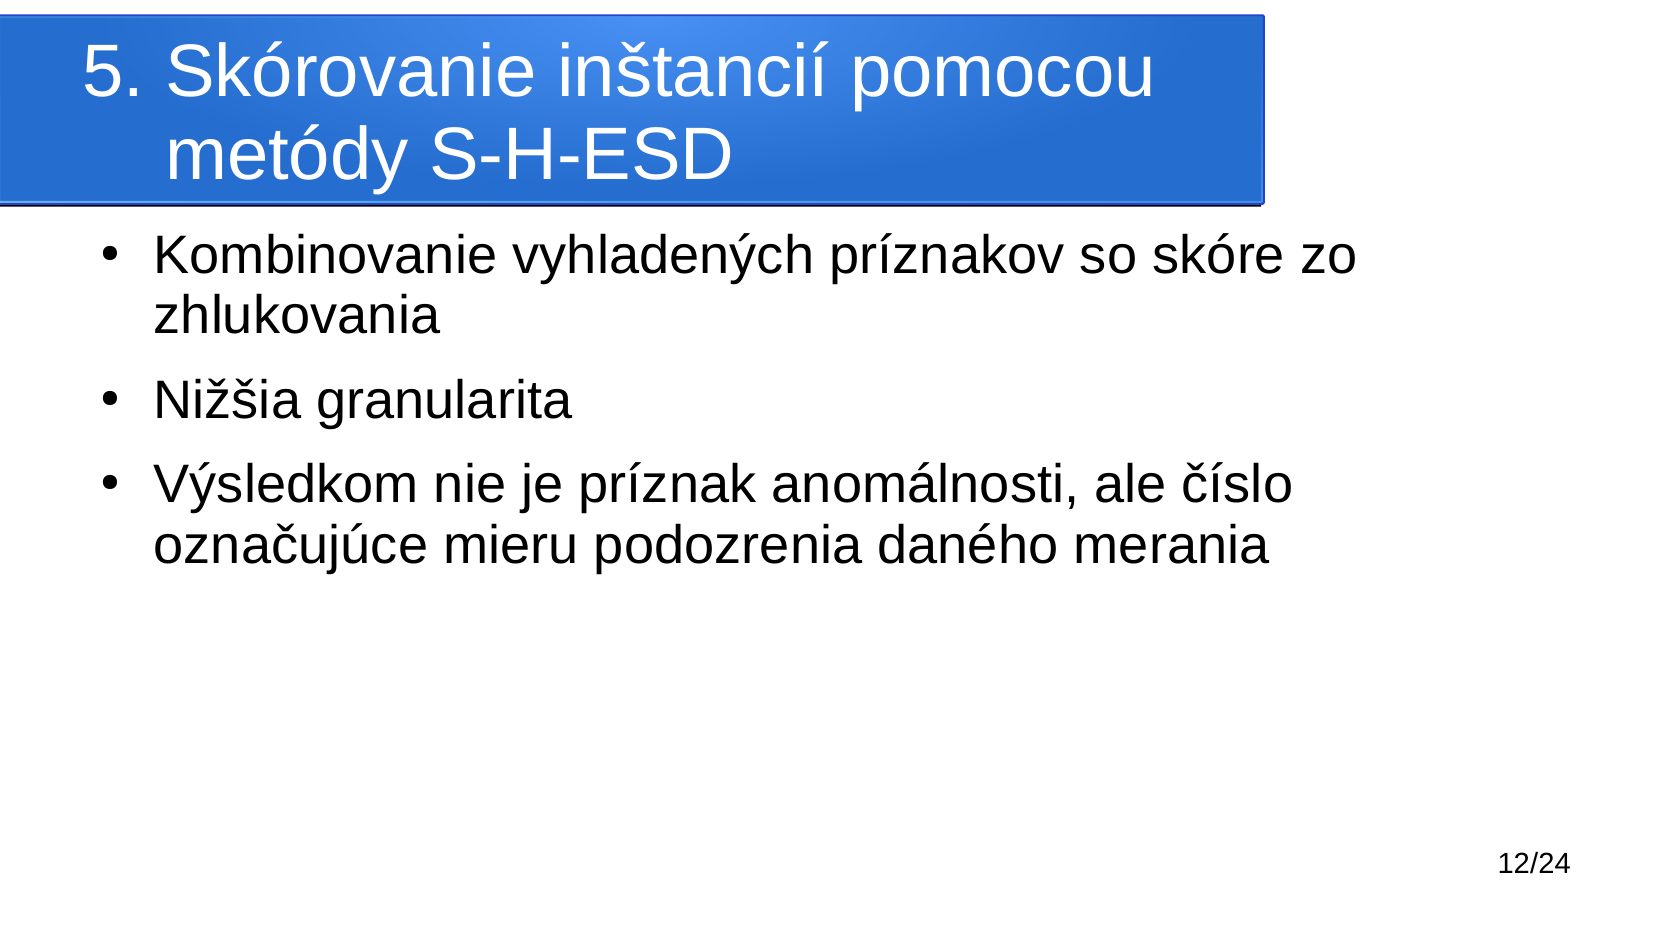

# 5. Skórovanie inštancií pomocou metódy S-H-ESD
Kombinovanie vyhladených príznakov so skóre zo zhlukovania
Nižšia granularita
Výsledkom nie je príznak anomálnosti, ale číslo označujúce mieru podozrenia daného merania
12